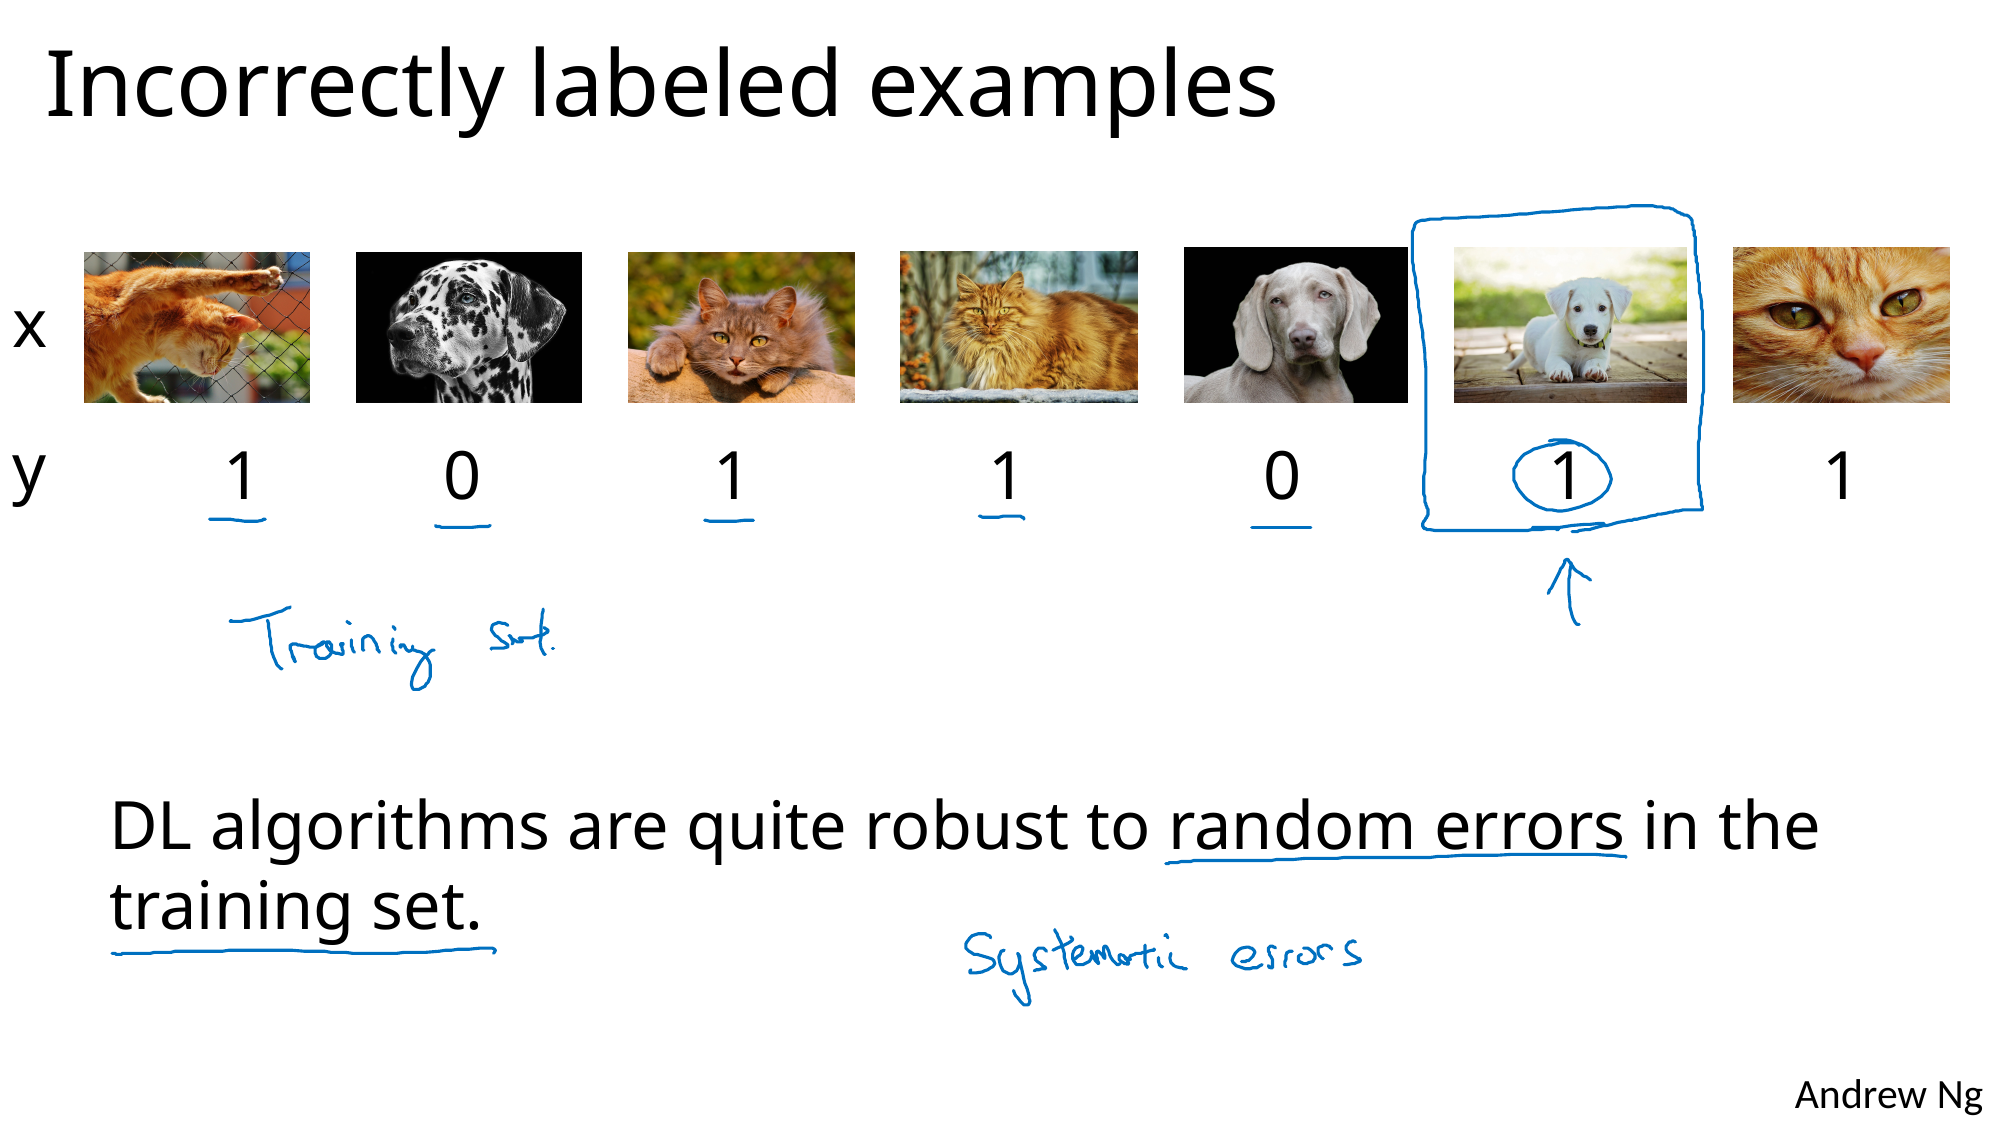

# Incorrectly labeled examples
x
y
1
0
1
1
0
1
1
DL algorithms are quite robust to random errors in the
training set.